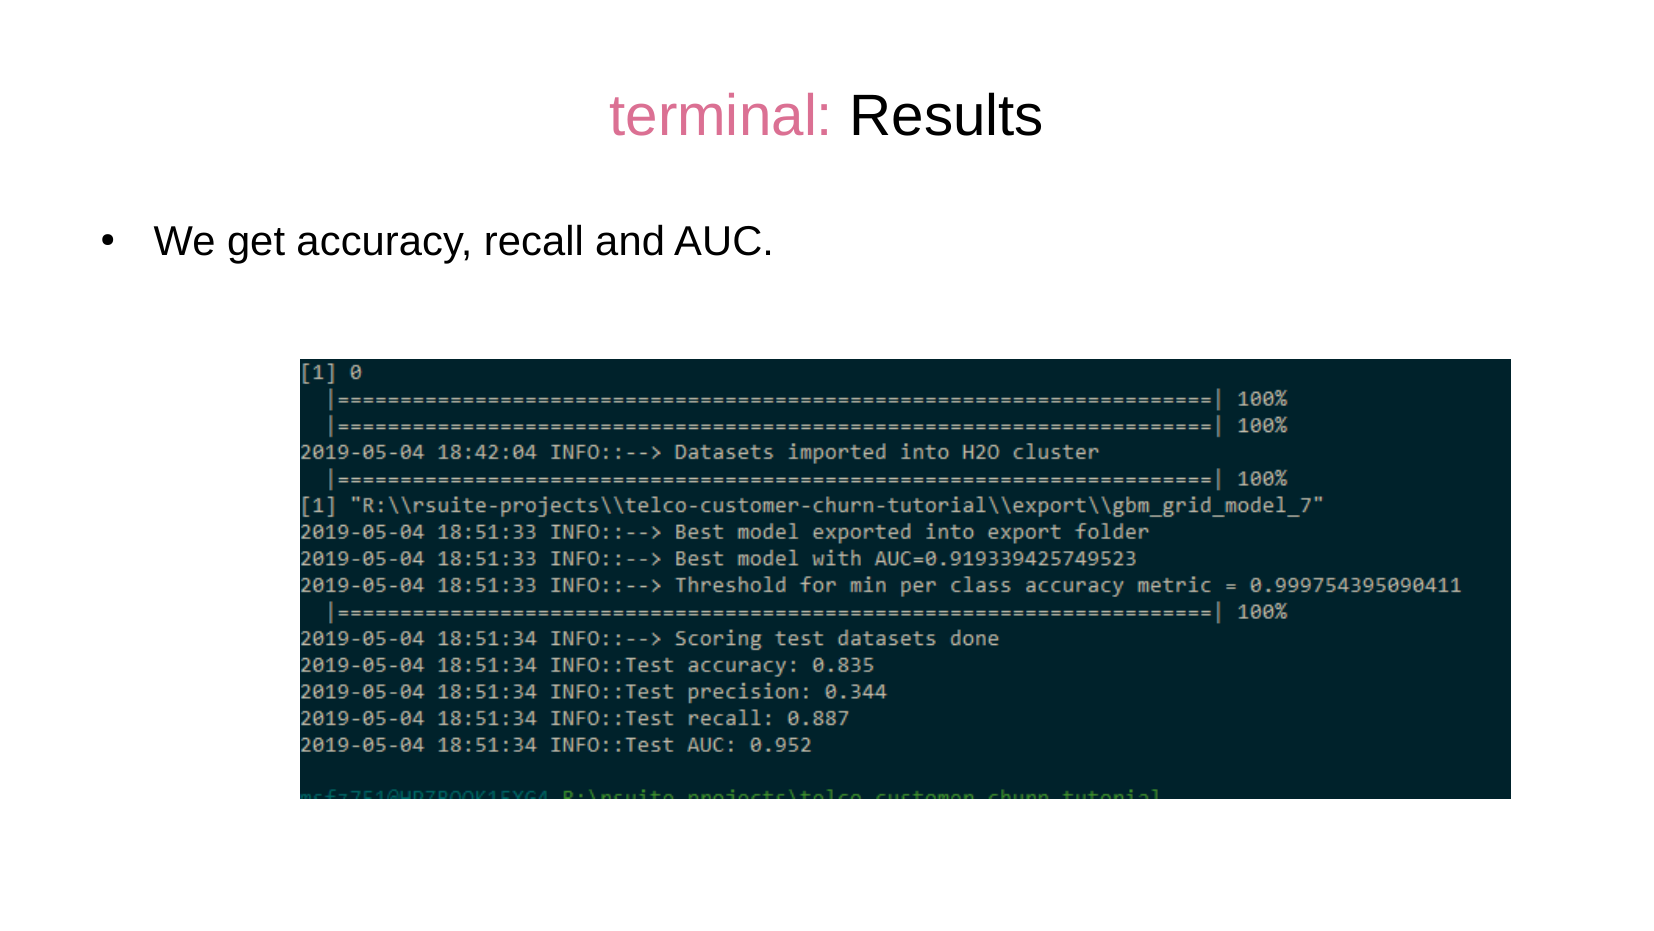

# terminal: Results
We get accuracy, recall and AUC.